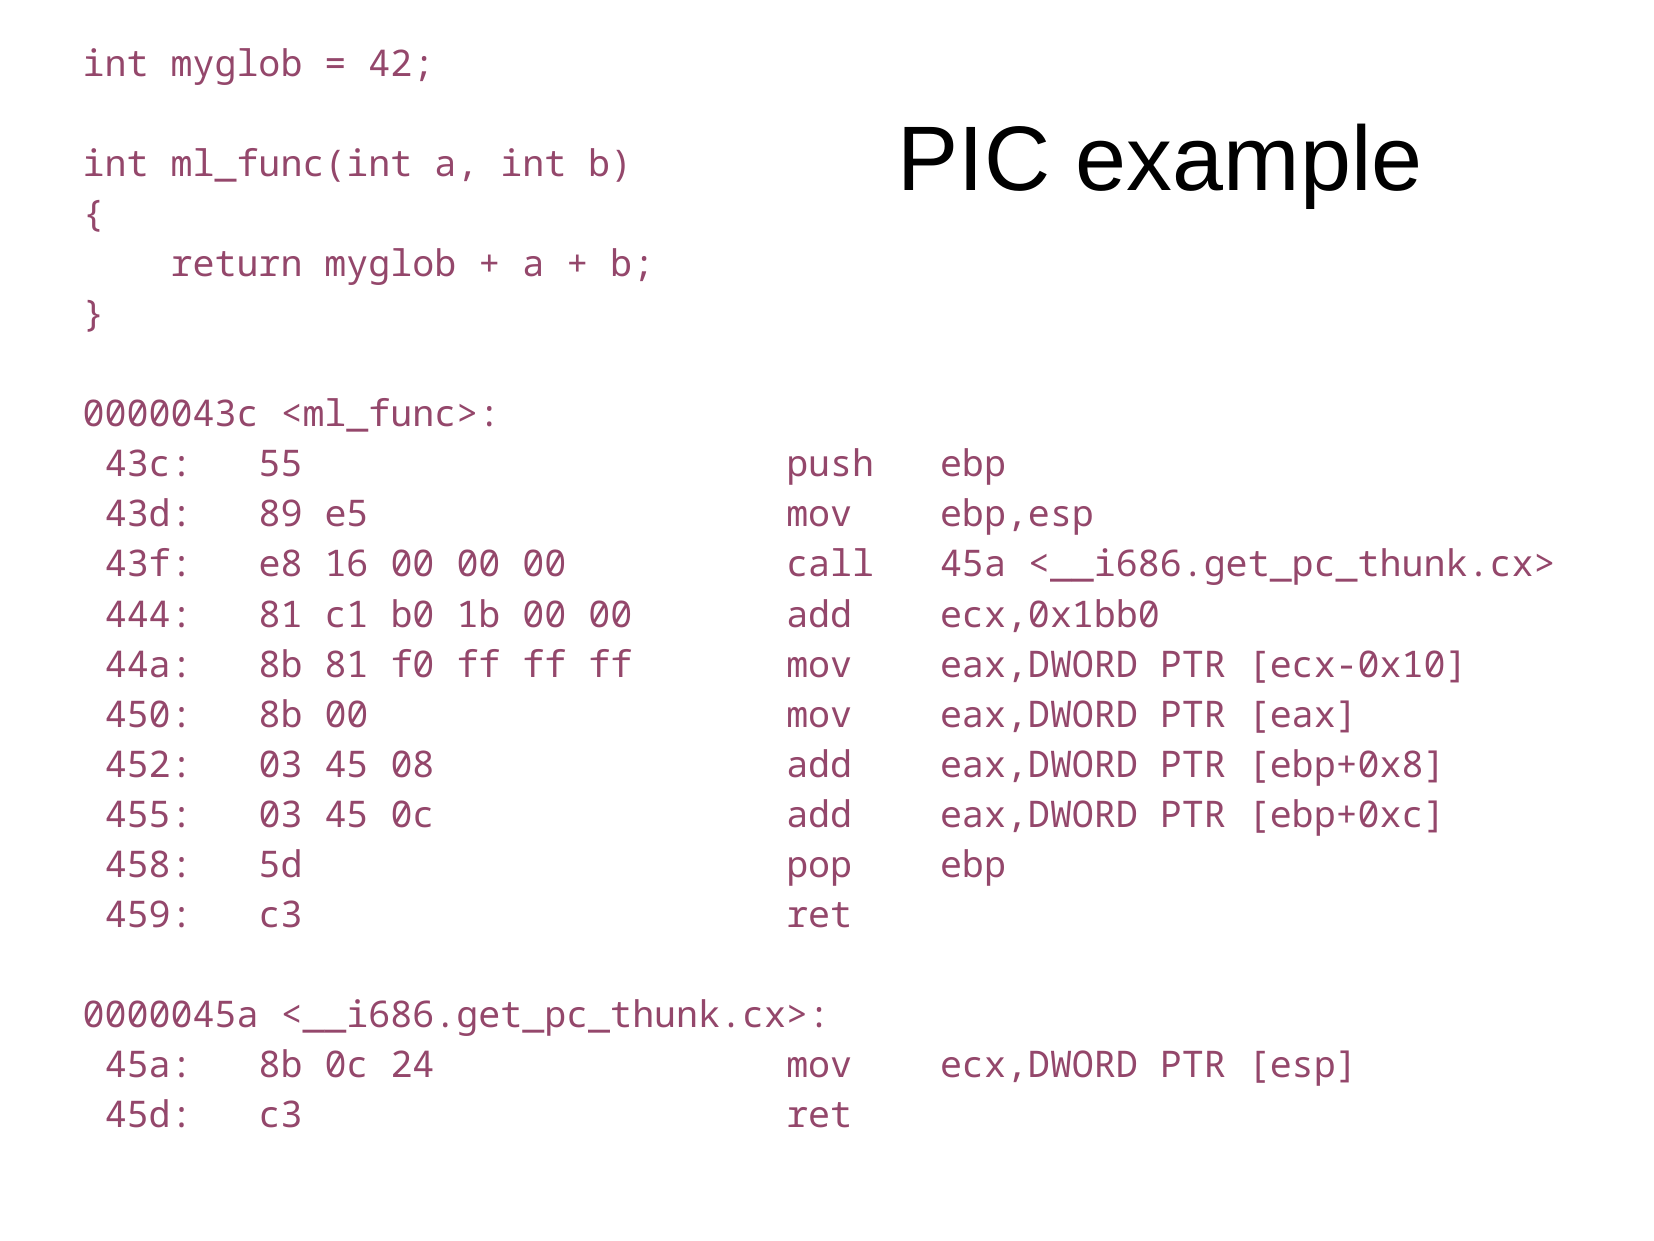

int myglob = 42;
int ml_func(int a, int b)
{
 return myglob + a + b;
}
0000043c <ml_func>:
 43c: 55 push ebp
 43d: 89 e5 mov ebp,esp
 43f: e8 16 00 00 00 call 45a <__i686.get_pc_thunk.cx>
 444: 81 c1 b0 1b 00 00 add ecx,0x1bb0
 44a: 8b 81 f0 ff ff ff mov eax,DWORD PTR [ecx-0x10]
 450: 8b 00 mov eax,DWORD PTR [eax]
 452: 03 45 08 add eax,DWORD PTR [ebp+0x8]
 455: 03 45 0c add eax,DWORD PTR [ebp+0xc]
 458: 5d pop ebp
 459: c3 ret
0000045a <__i686.get_pc_thunk.cx>:
 45a: 8b 0c 24 mov ecx,DWORD PTR [esp]
 45d: c3 ret
# PIC example